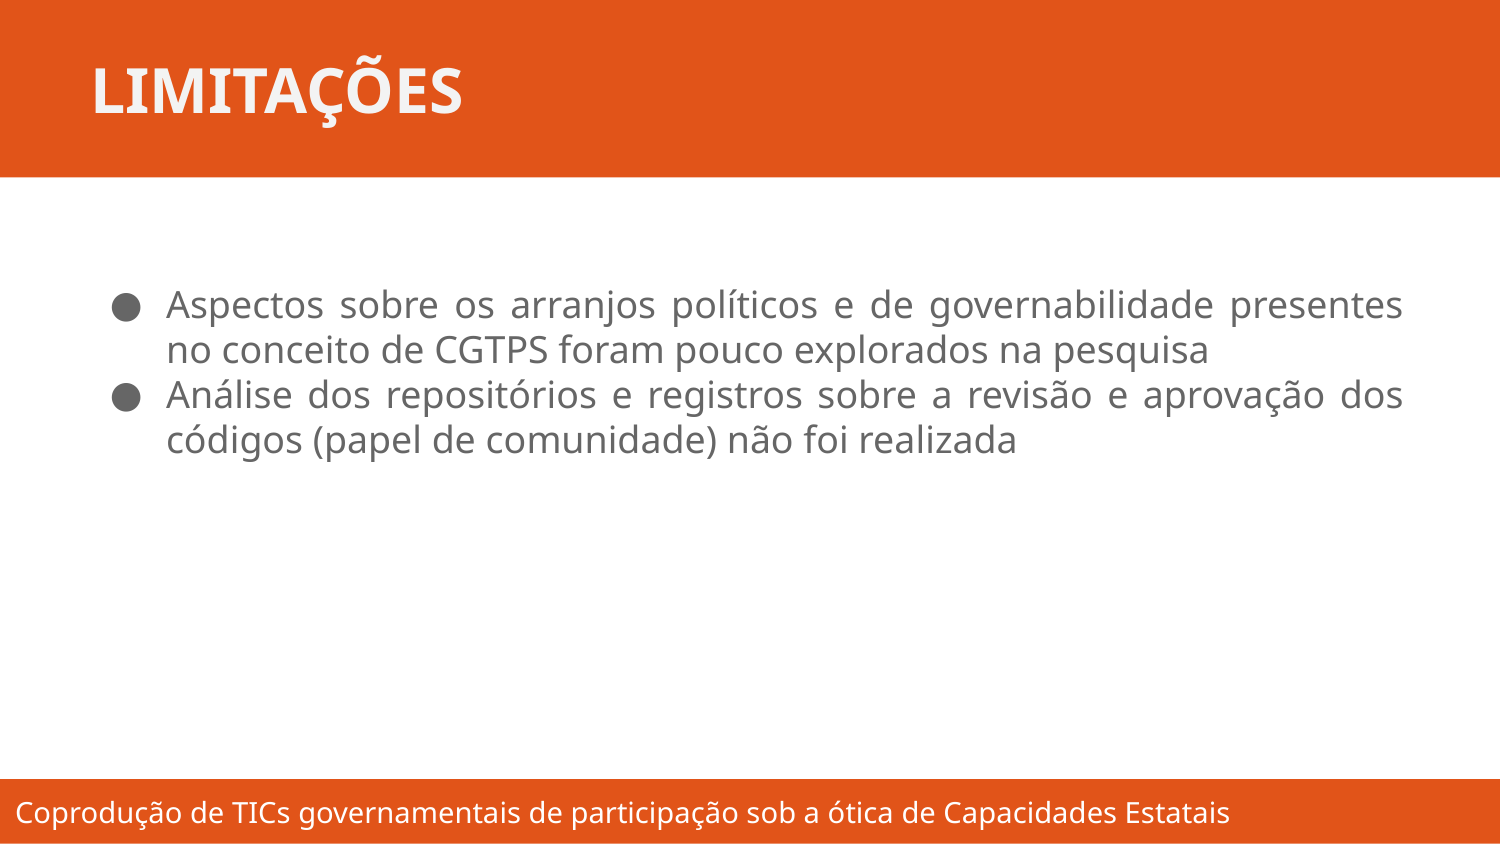

LIMITAÇÕES
# Aspectos sobre os arranjos políticos e de governabilidade presentes no conceito de CGTPS foram pouco explorados na pesquisa
Análise dos repositórios e registros sobre a revisão e aprovação dos códigos (papel de comunidade) não foi realizada
Coprodução de TICs governamentais de participação sob a ótica de Capacidades Estatais